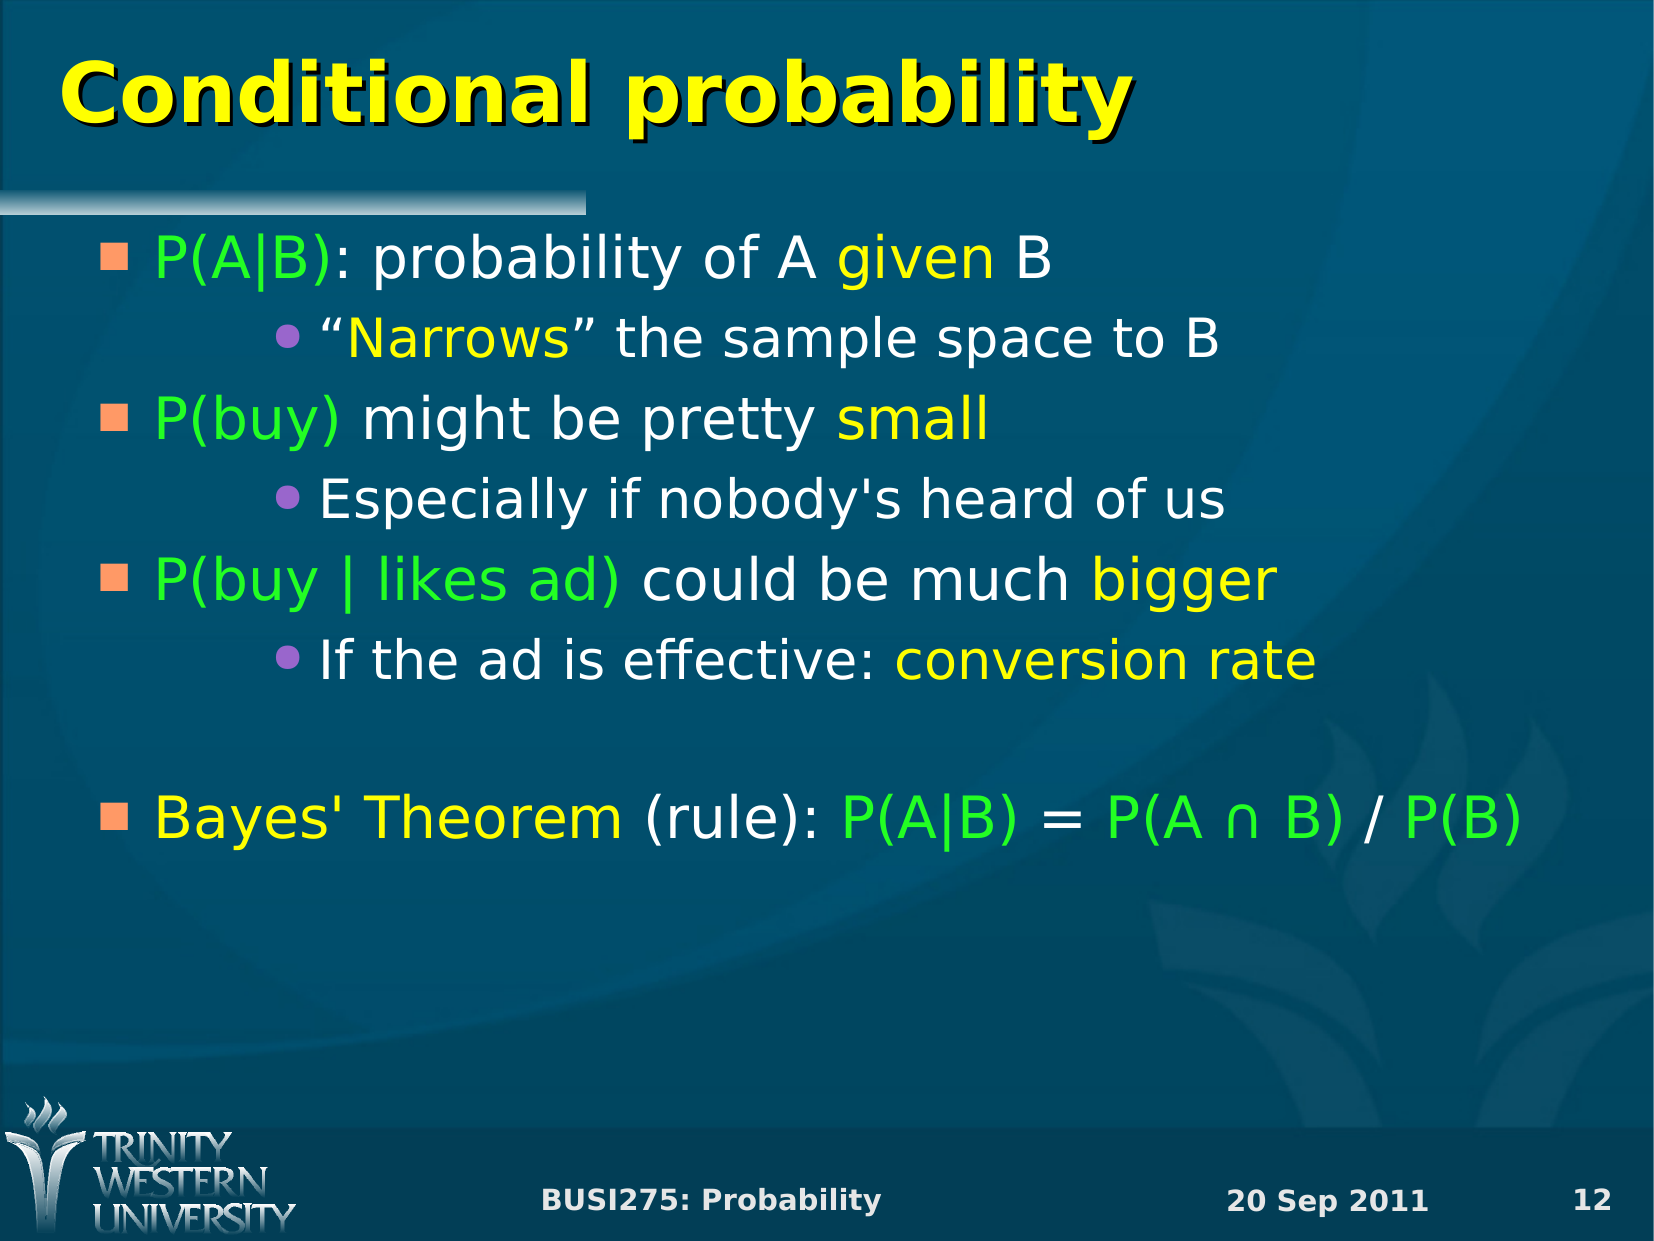

# Conditional probability
P(A|B): probability of A given B
“Narrows” the sample space to B
P(buy) might be pretty small
Especially if nobody's heard of us
P(buy | likes ad) could be much bigger
If the ad is effective: conversion rate
Bayes' Theorem (rule): P(A|B) = P(A ∩ B) / P(B)
BUSI275: Probability
20 Sep 2011
12